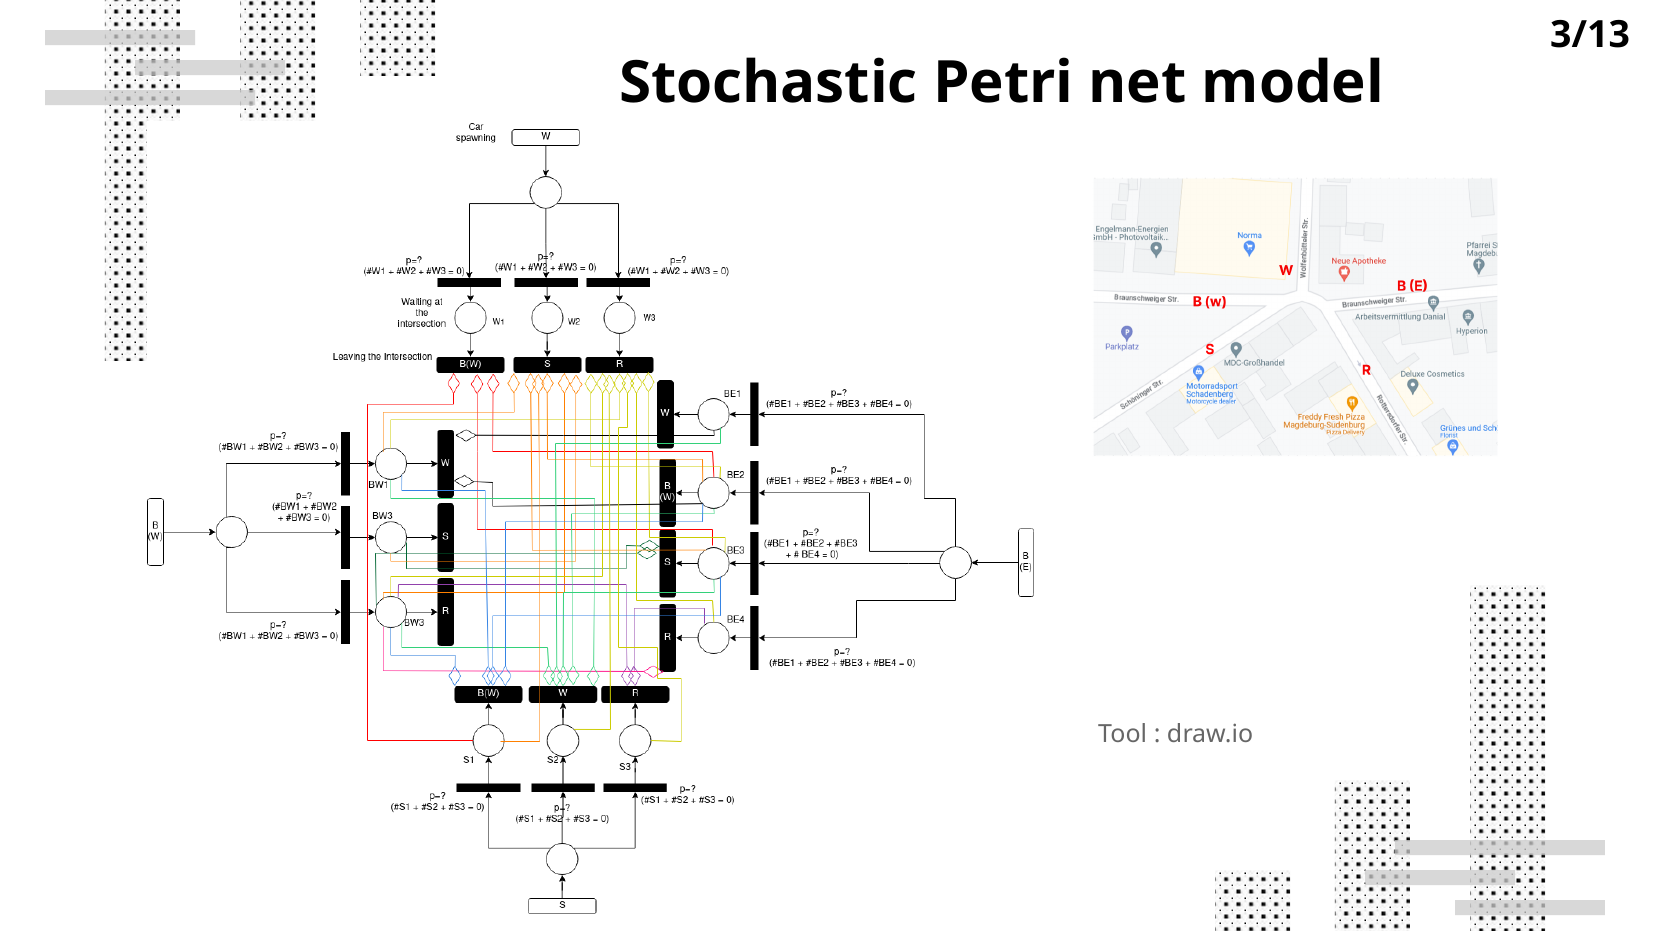

3/13
Stochastic Petri net model
Tool : draw.io